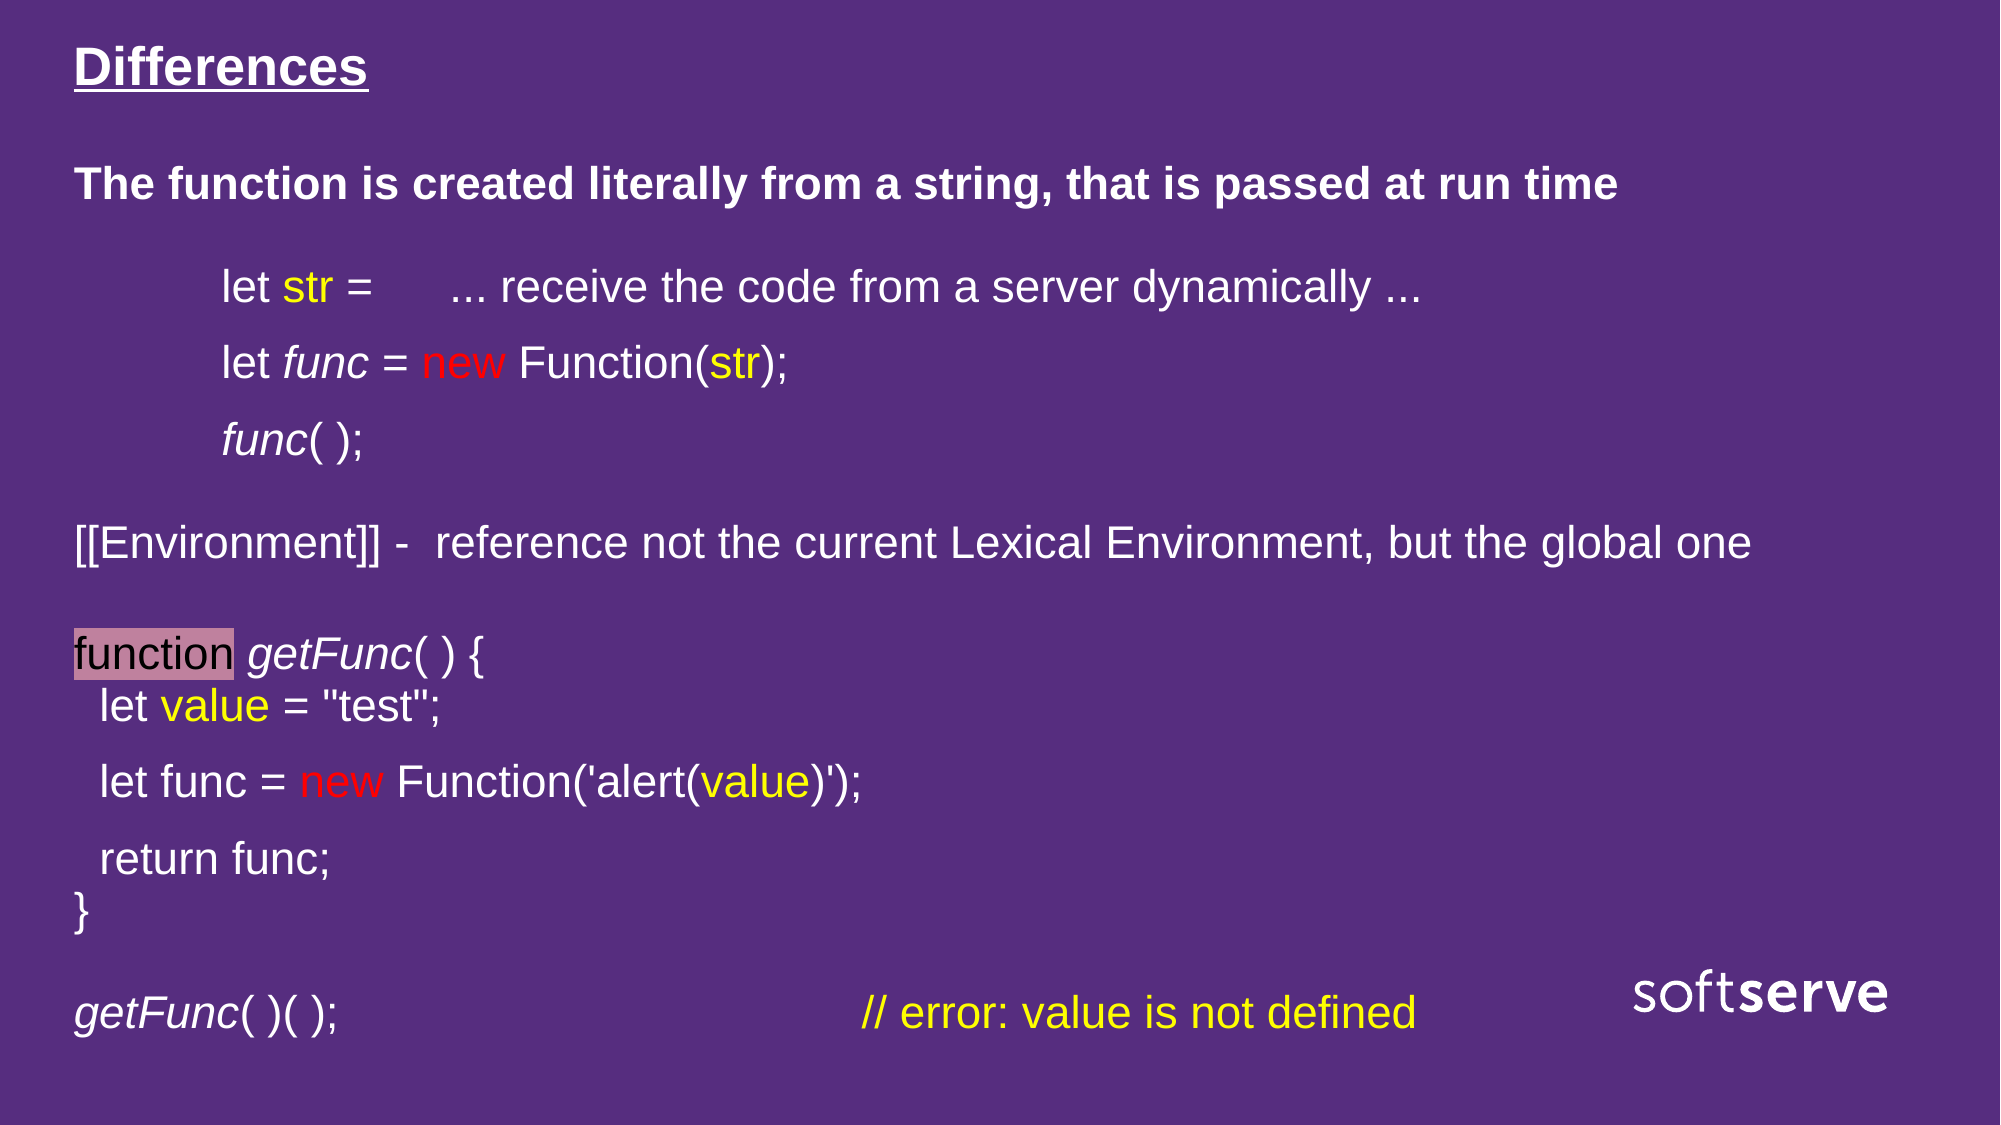

Differences
The function is created literally from a string, that is passed at run time
		let str = ... receive the code from a server dynamically ...
		let func = new Function(str);
		func( );
[[Environment]] - reference not the current Lexical Environment, but the global one
function getFunc( ) {
 let value = "test";
 let func = new Function('alert(value)');
 return func;
}
getFunc( )( ); // error: value is not defined